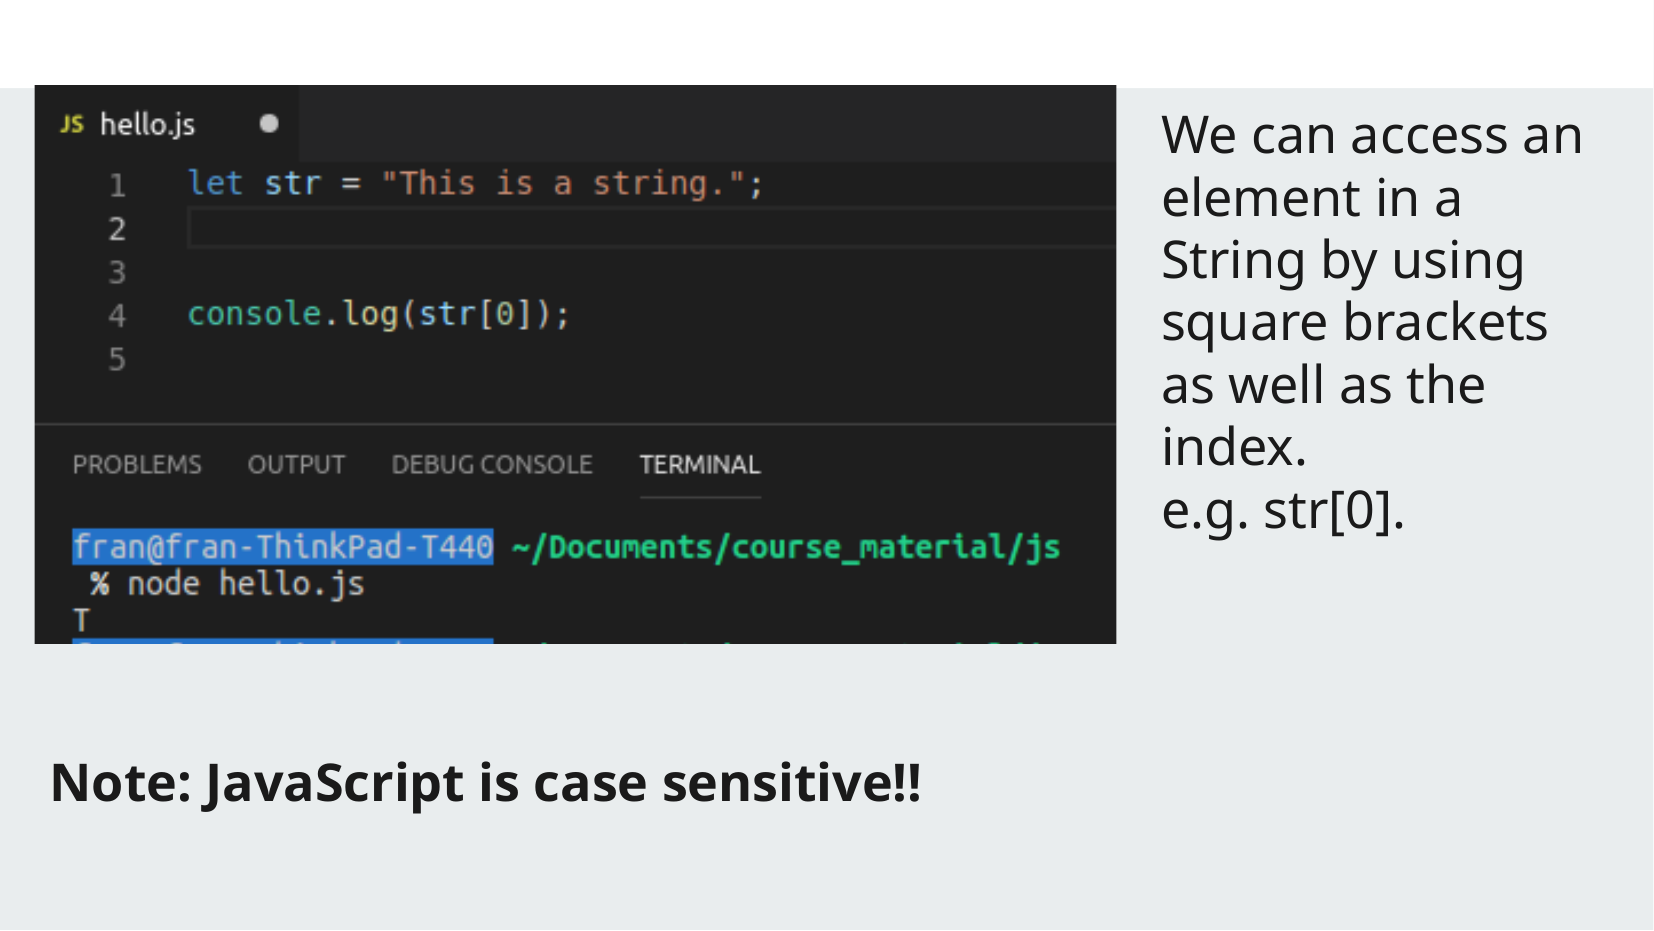

We can access an element in a String by using square brackets as well as the index.
e.g. str[0].
# Strings
Note: JavaScript is case sensitive!!